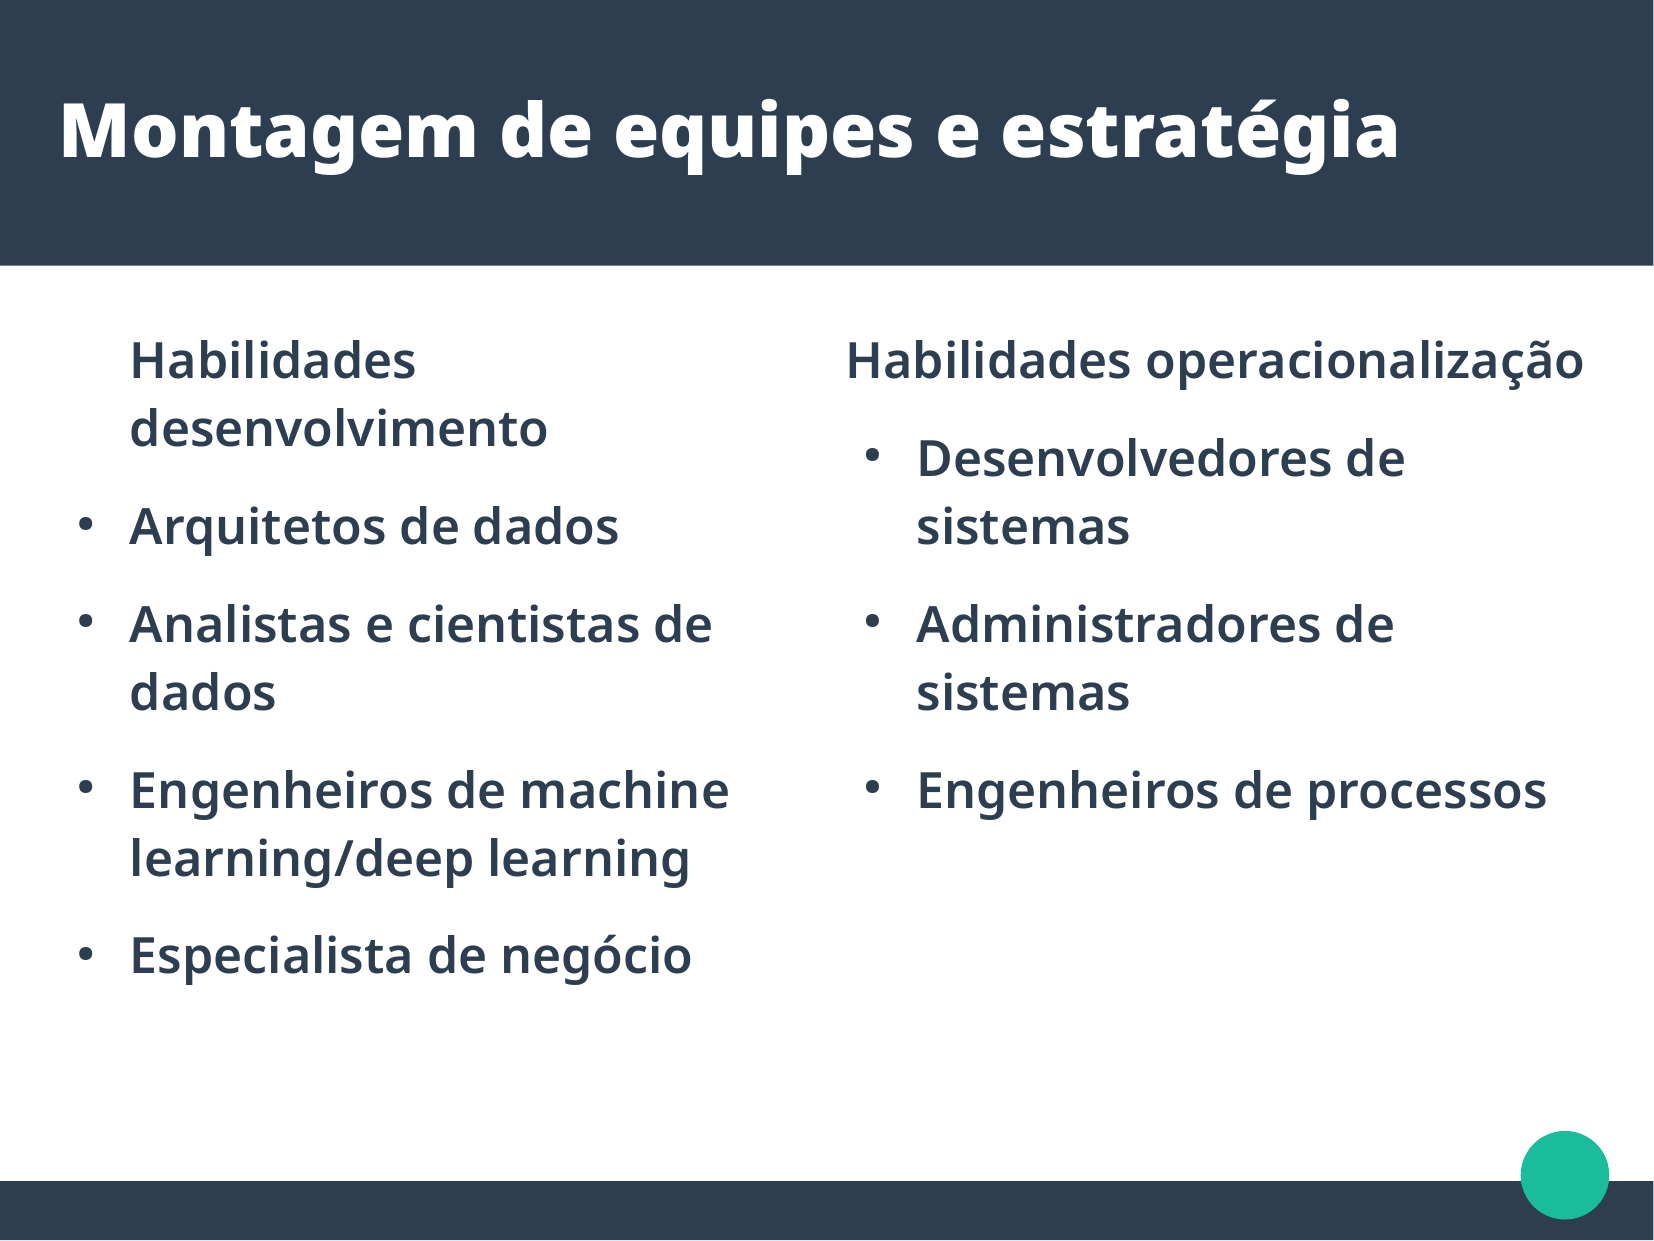

# Montagem de equipes e estratégia
Habilidades desenvolvimento
Arquitetos de dados
Analistas e cientistas de dados
Engenheiros de machine learning/deep learning
Especialista de negócio
Habilidades operacionalização
Desenvolvedores de sistemas
Administradores de sistemas
Engenheiros de processos